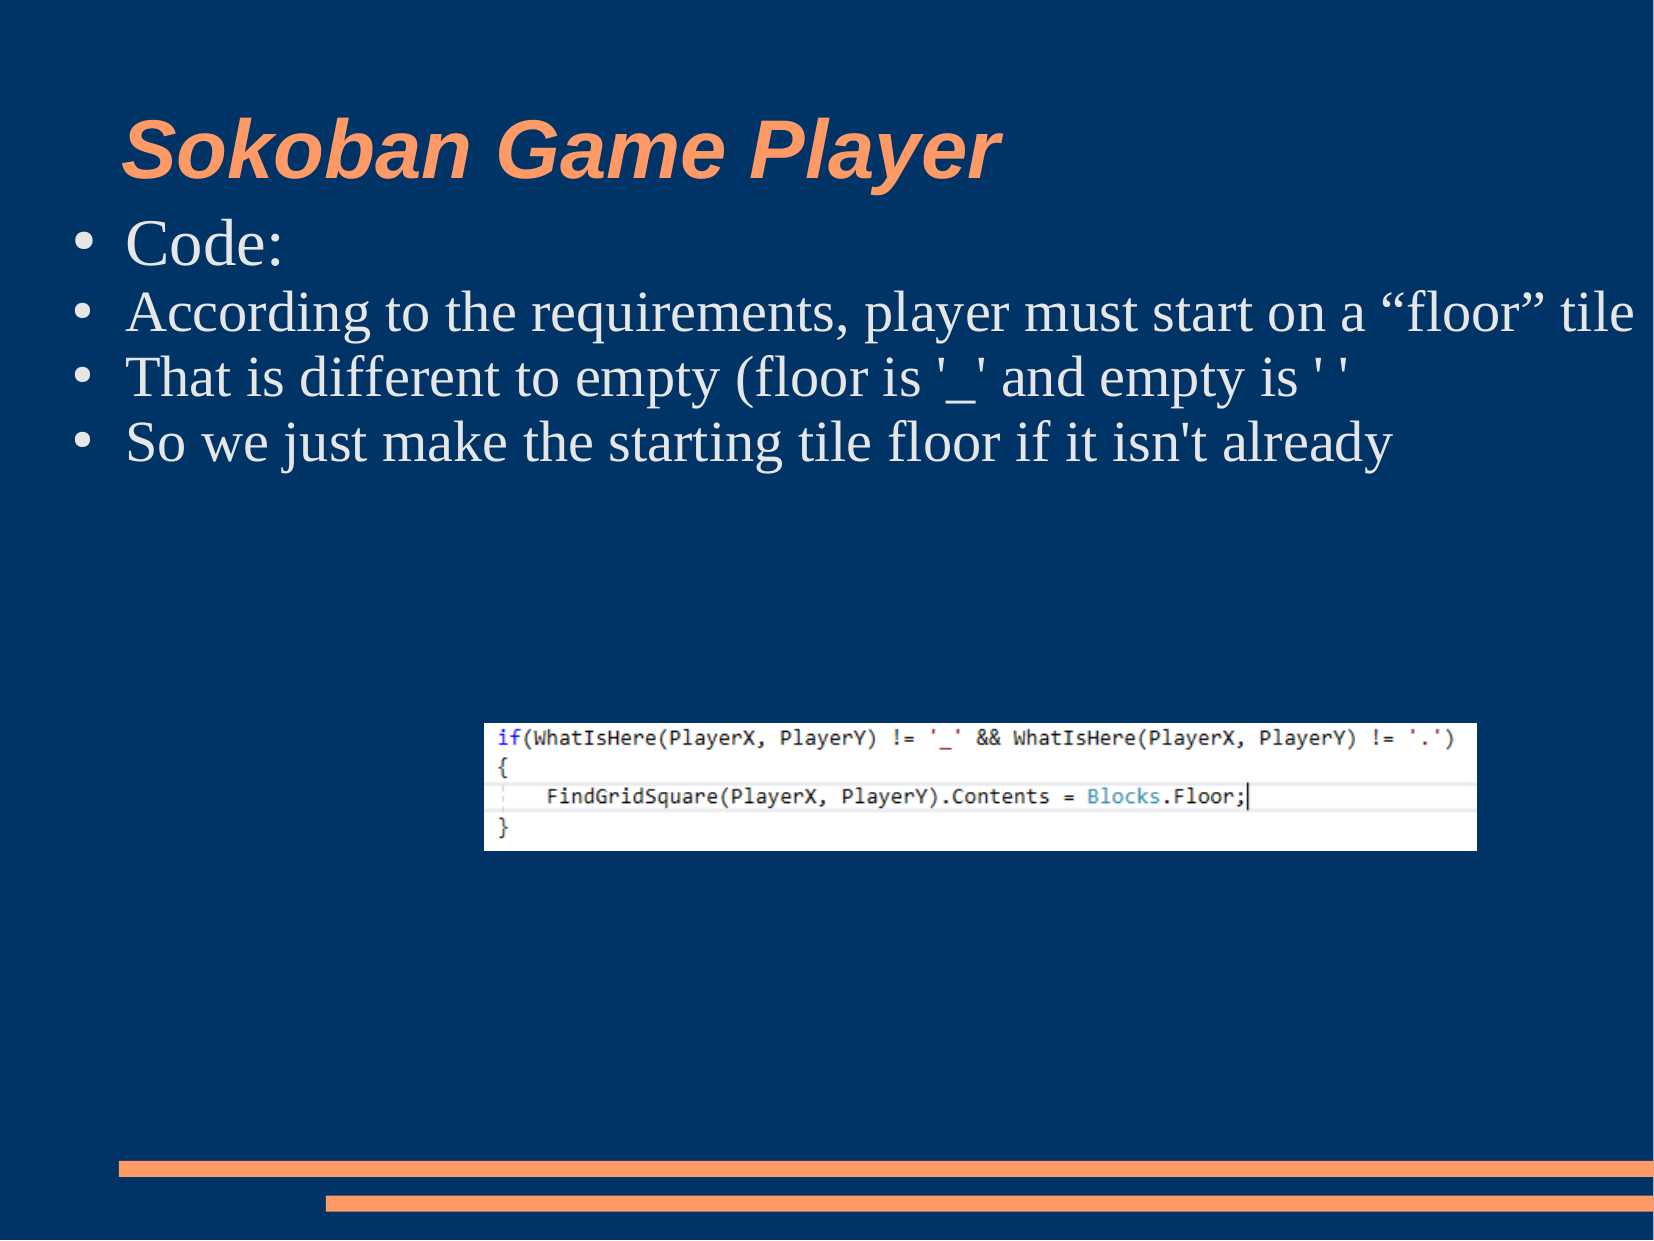

# Sokoban Game Player
Code:
According to the requirements, player must start on a “floor” tile
That is different to empty (floor is '_' and empty is ' '
So we just make the starting tile floor if it isn't already